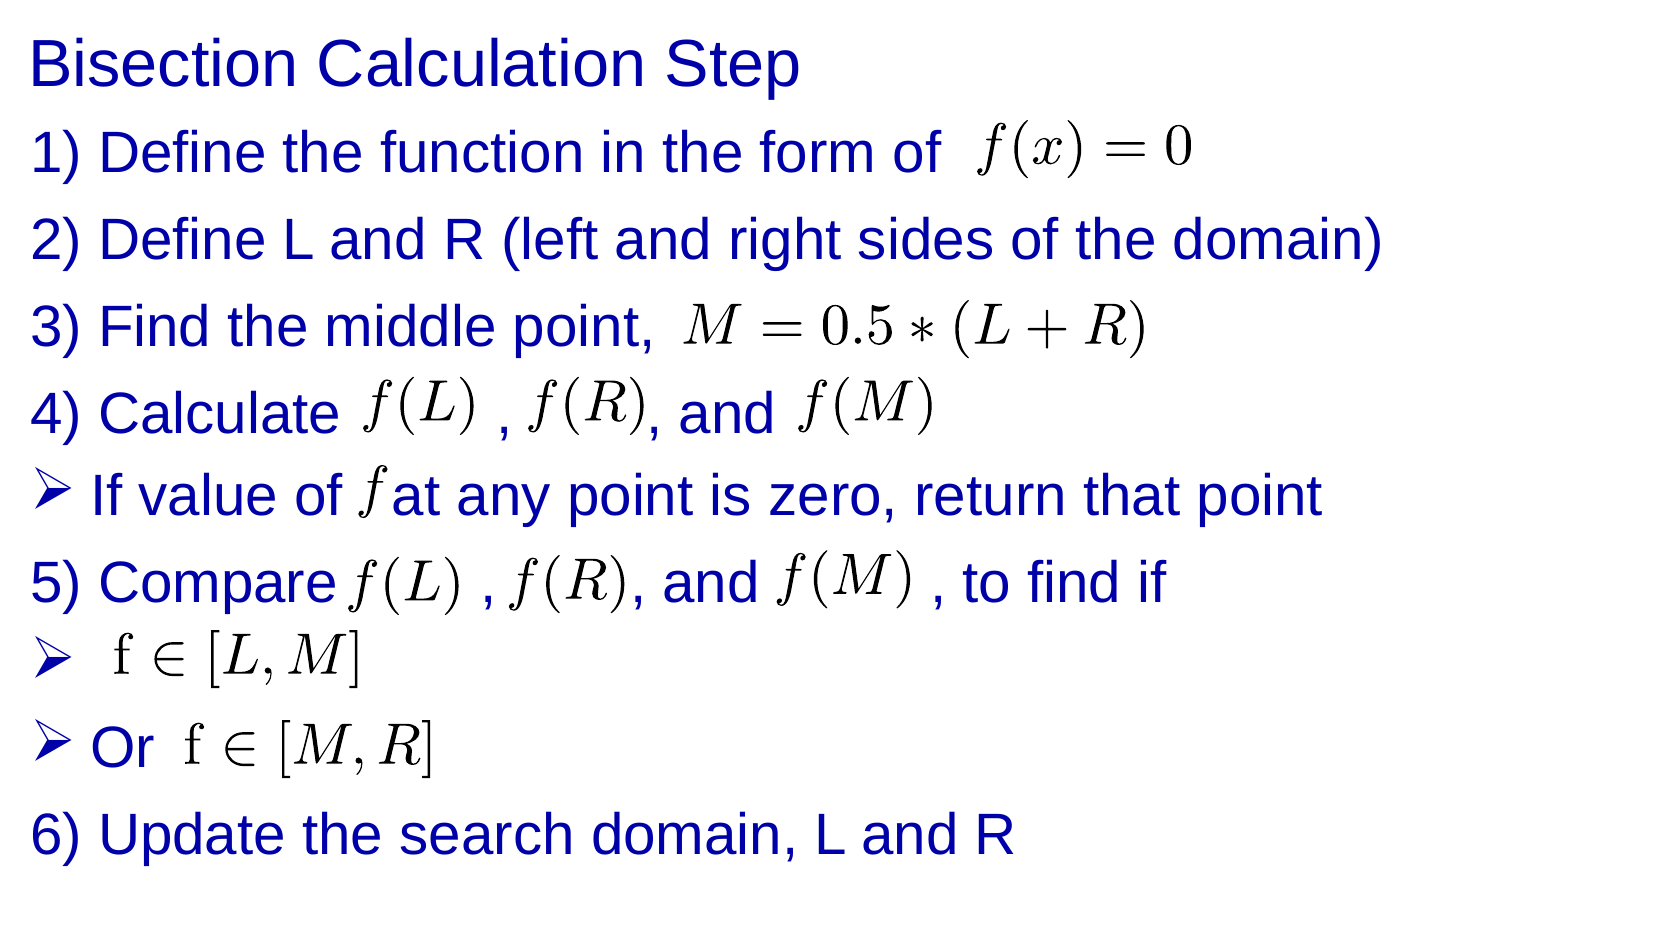

# Bisection Calculation Step
1) Define the function in the form of
2) Define L and R (left and right sides of the domain)
3) Find the middle point,
4) Calculate		 ,		 , and
If value of at any point is zero, return that point
5) Compare		,		, and 			, to find if
Or
6) Update the search domain, L and R